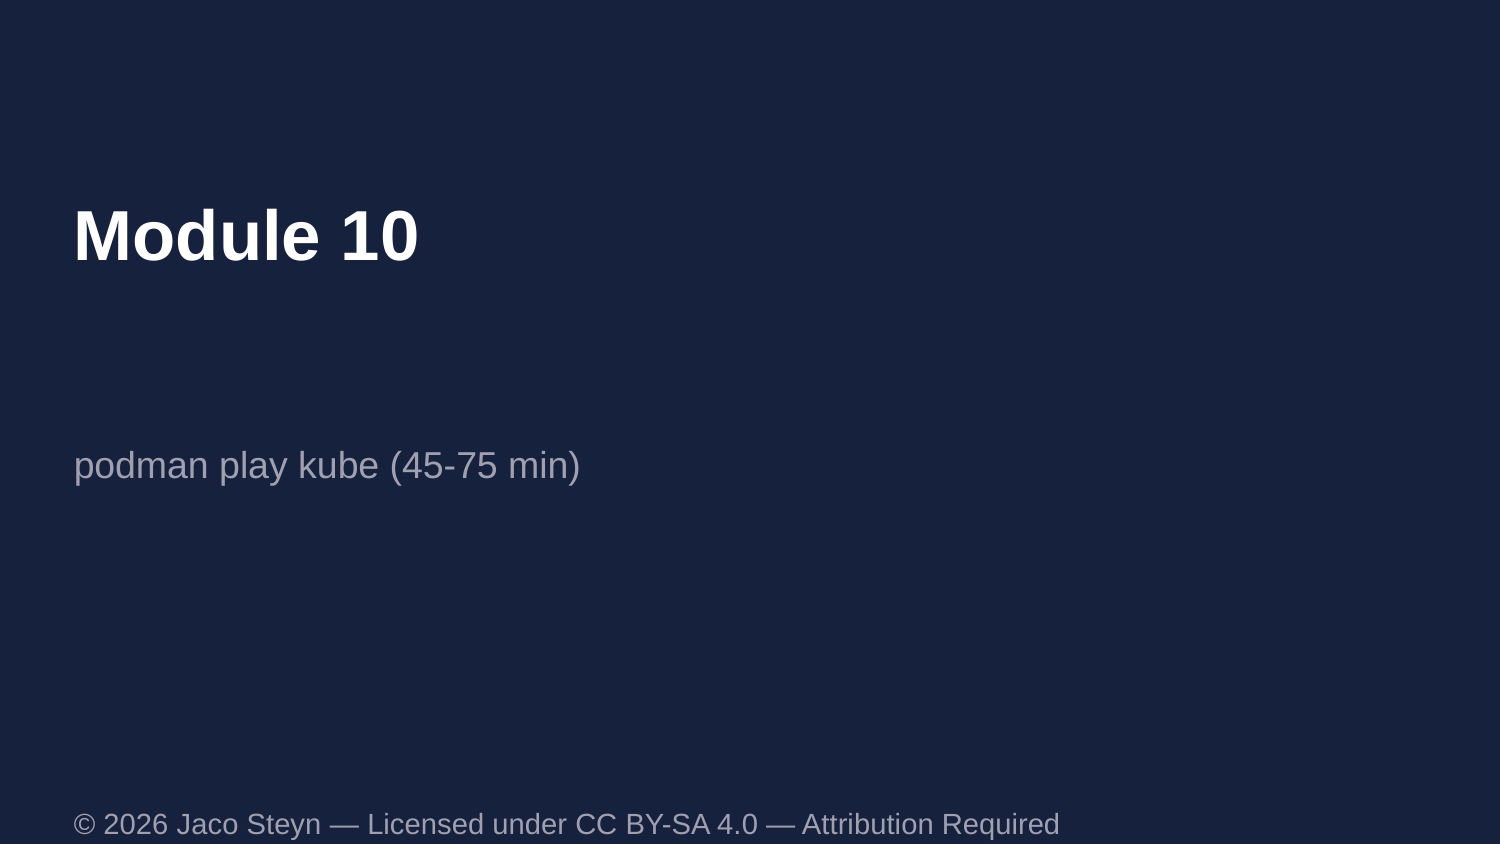

Module 10
podman play kube (45-75 min)
© 2026 Jaco Steyn — Licensed under CC BY-SA 4.0 — Attribution Required